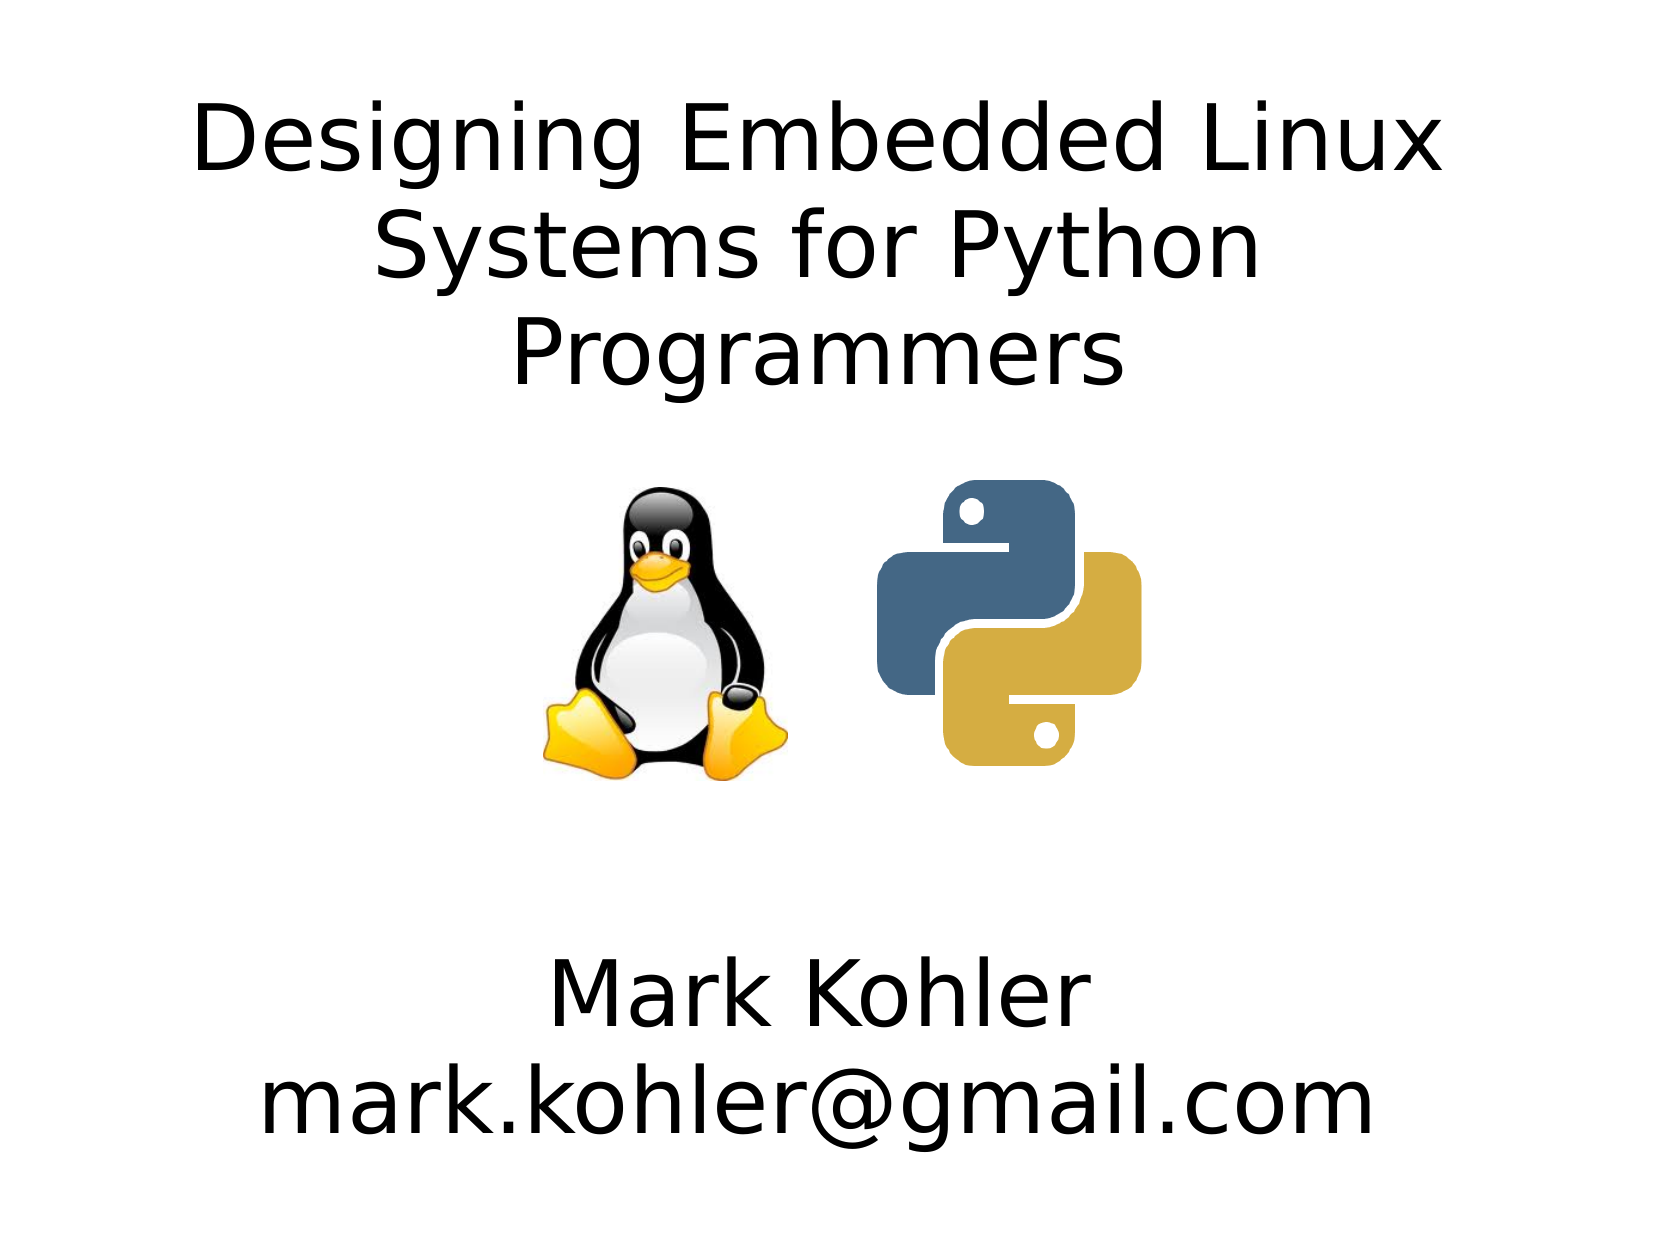

# Designing Embedded Linux Systems for Python Programmers Mark Kohler mark.kohler@gmail.com